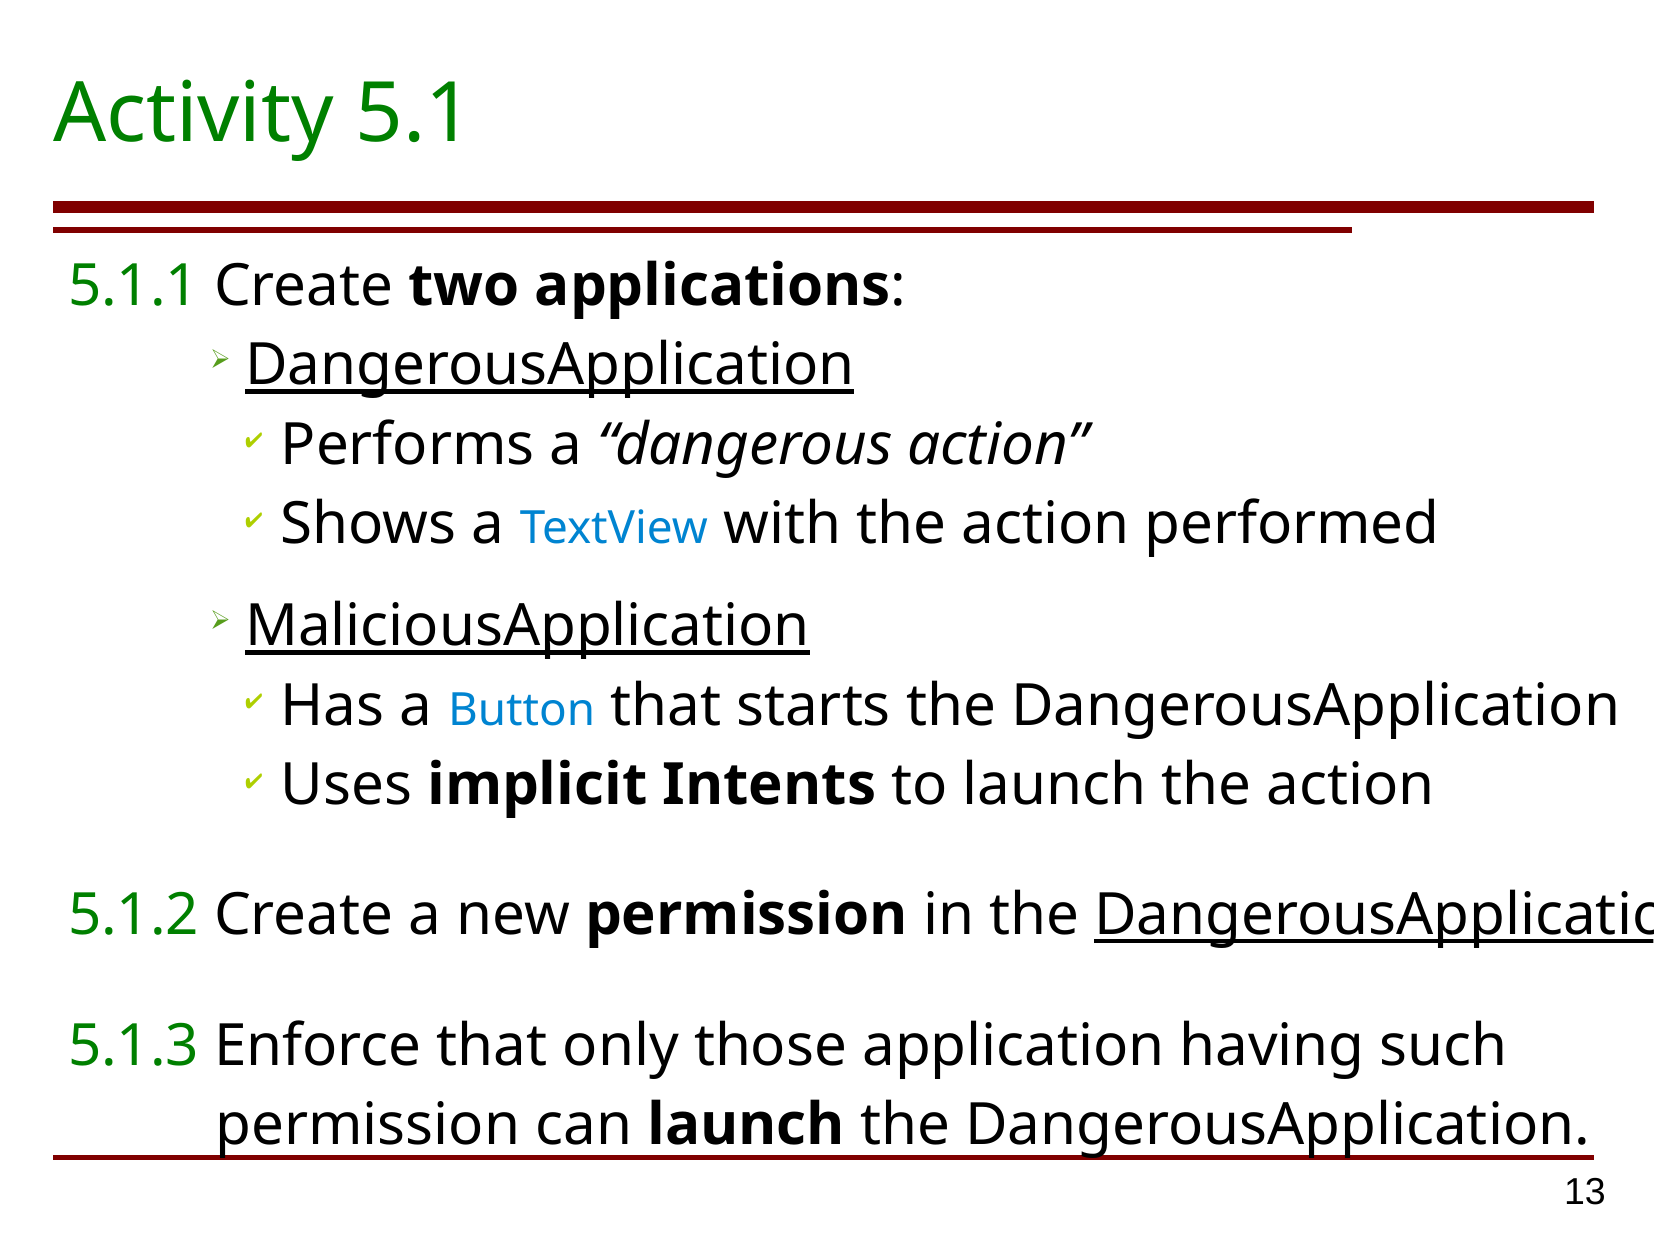

# Activity 5.1
5.1.1 Create two applications:
DangerousApplication
Performs a “dangerous action”
Shows a TextView with the action performed
MaliciousApplication
Has a Button that starts the DangerousApplication
Uses implicit Intents to launch the action
5.1.2 Create a new permission in the DangerousApplication.
5.1.3 Enforce that only those application having such
		permission can launch the DangerousApplication.